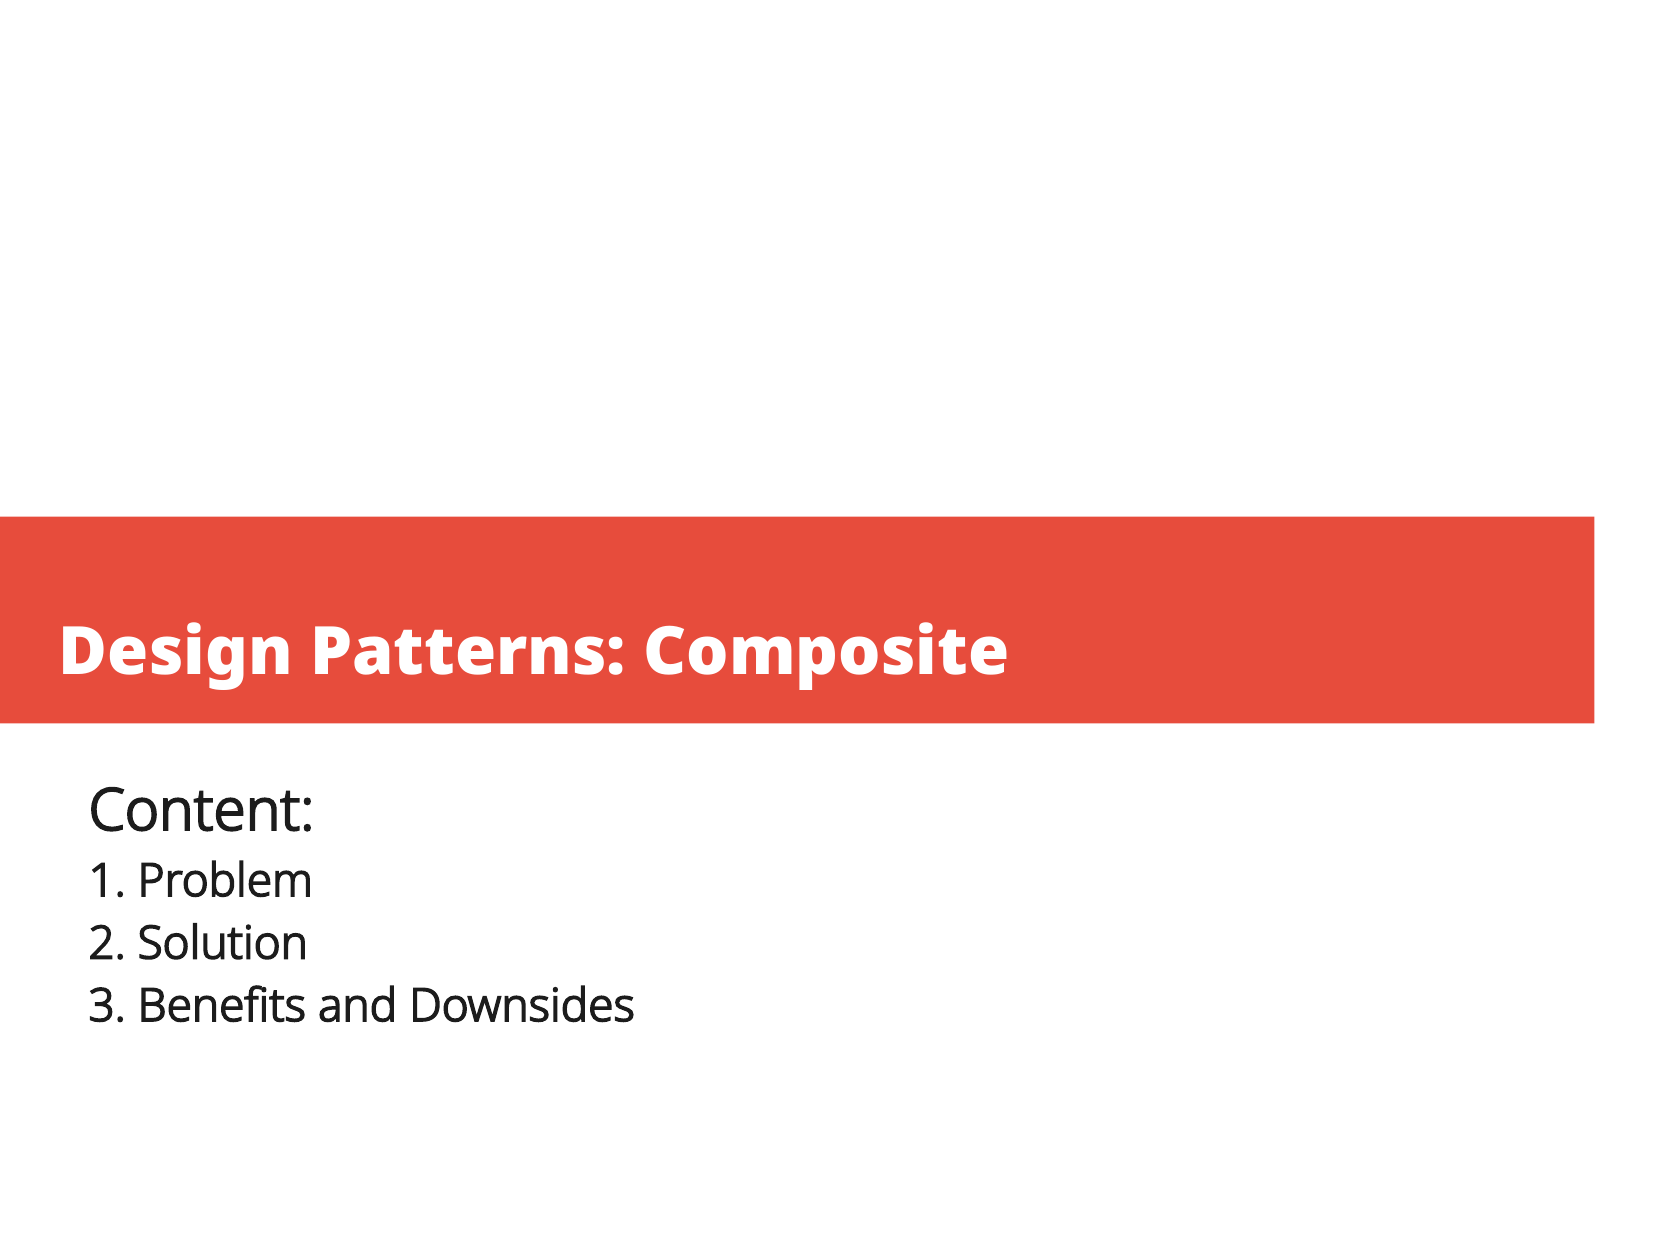

# Design Patterns: Composite
Content:
1. Problem
2. Solution
3. Benefits and Downsides